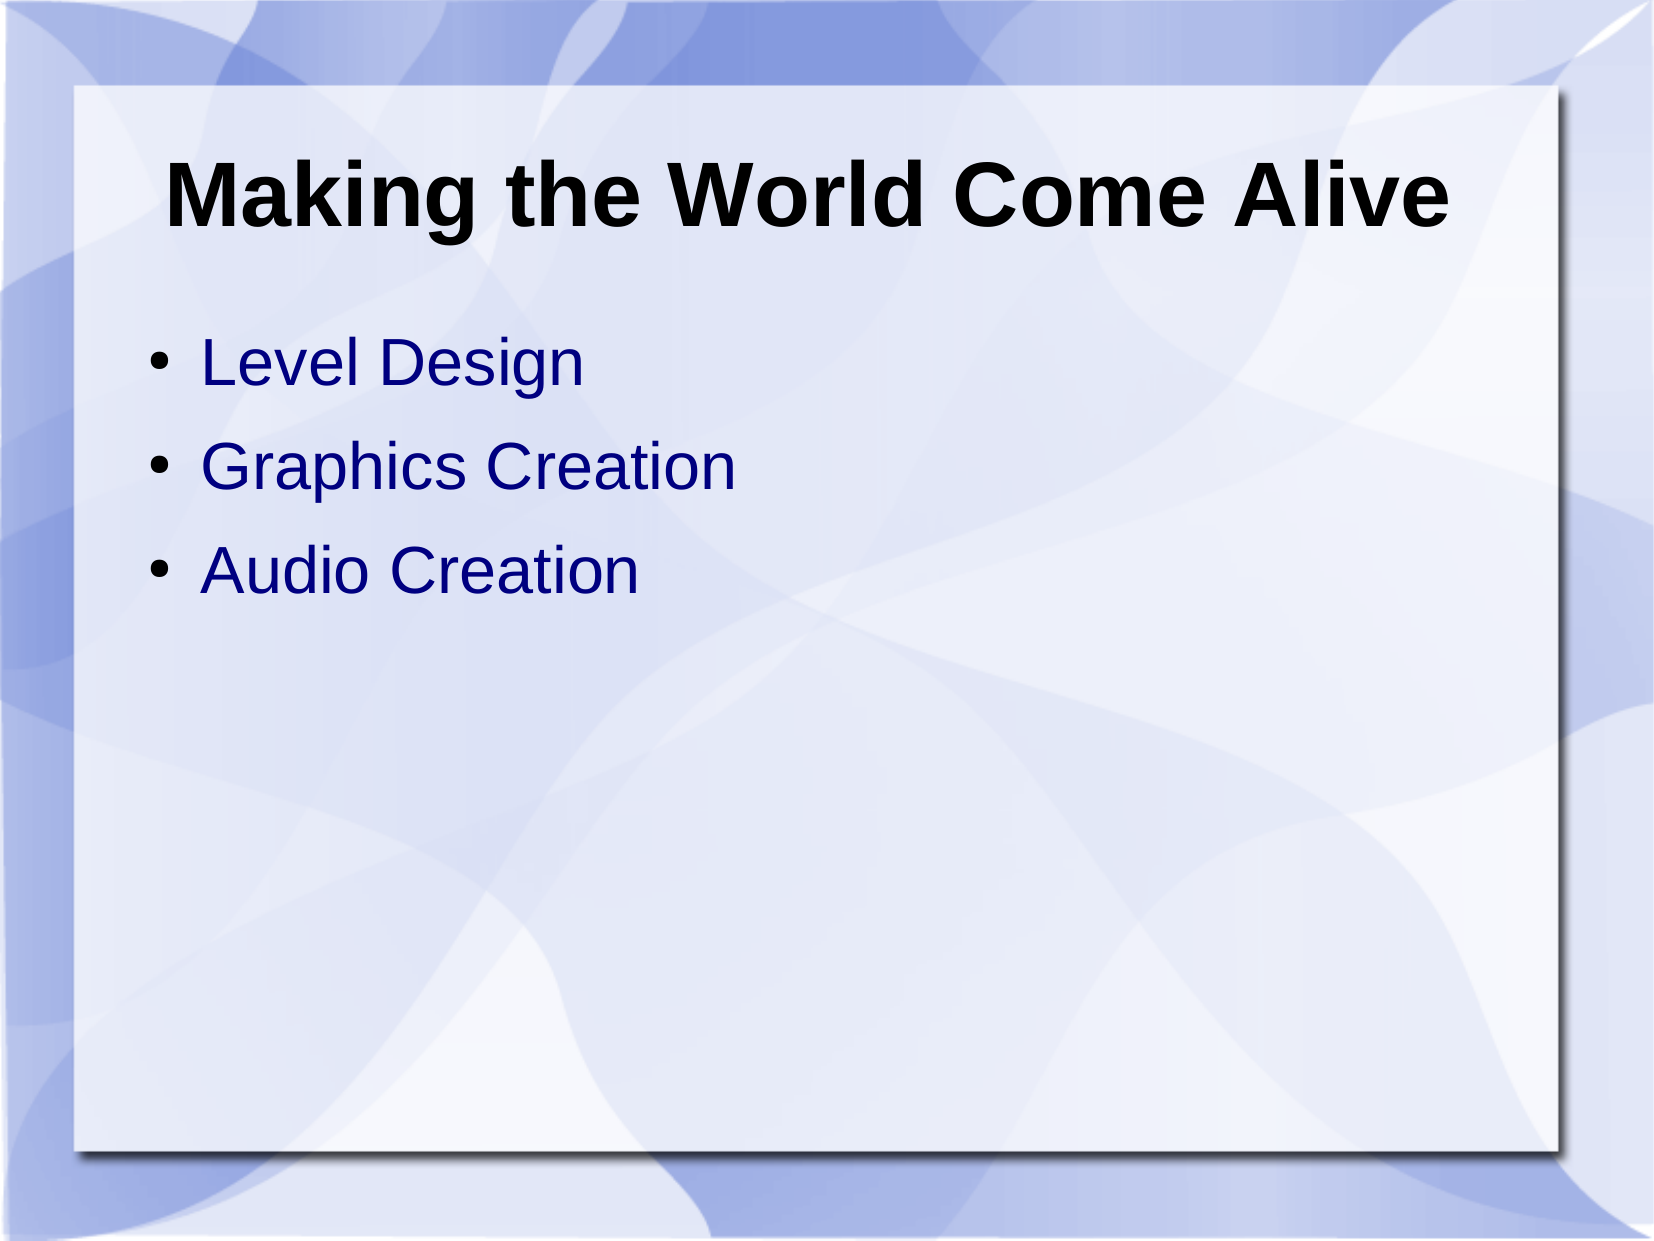

# Making the World Come Alive
Level Design
Graphics Creation
Audio Creation